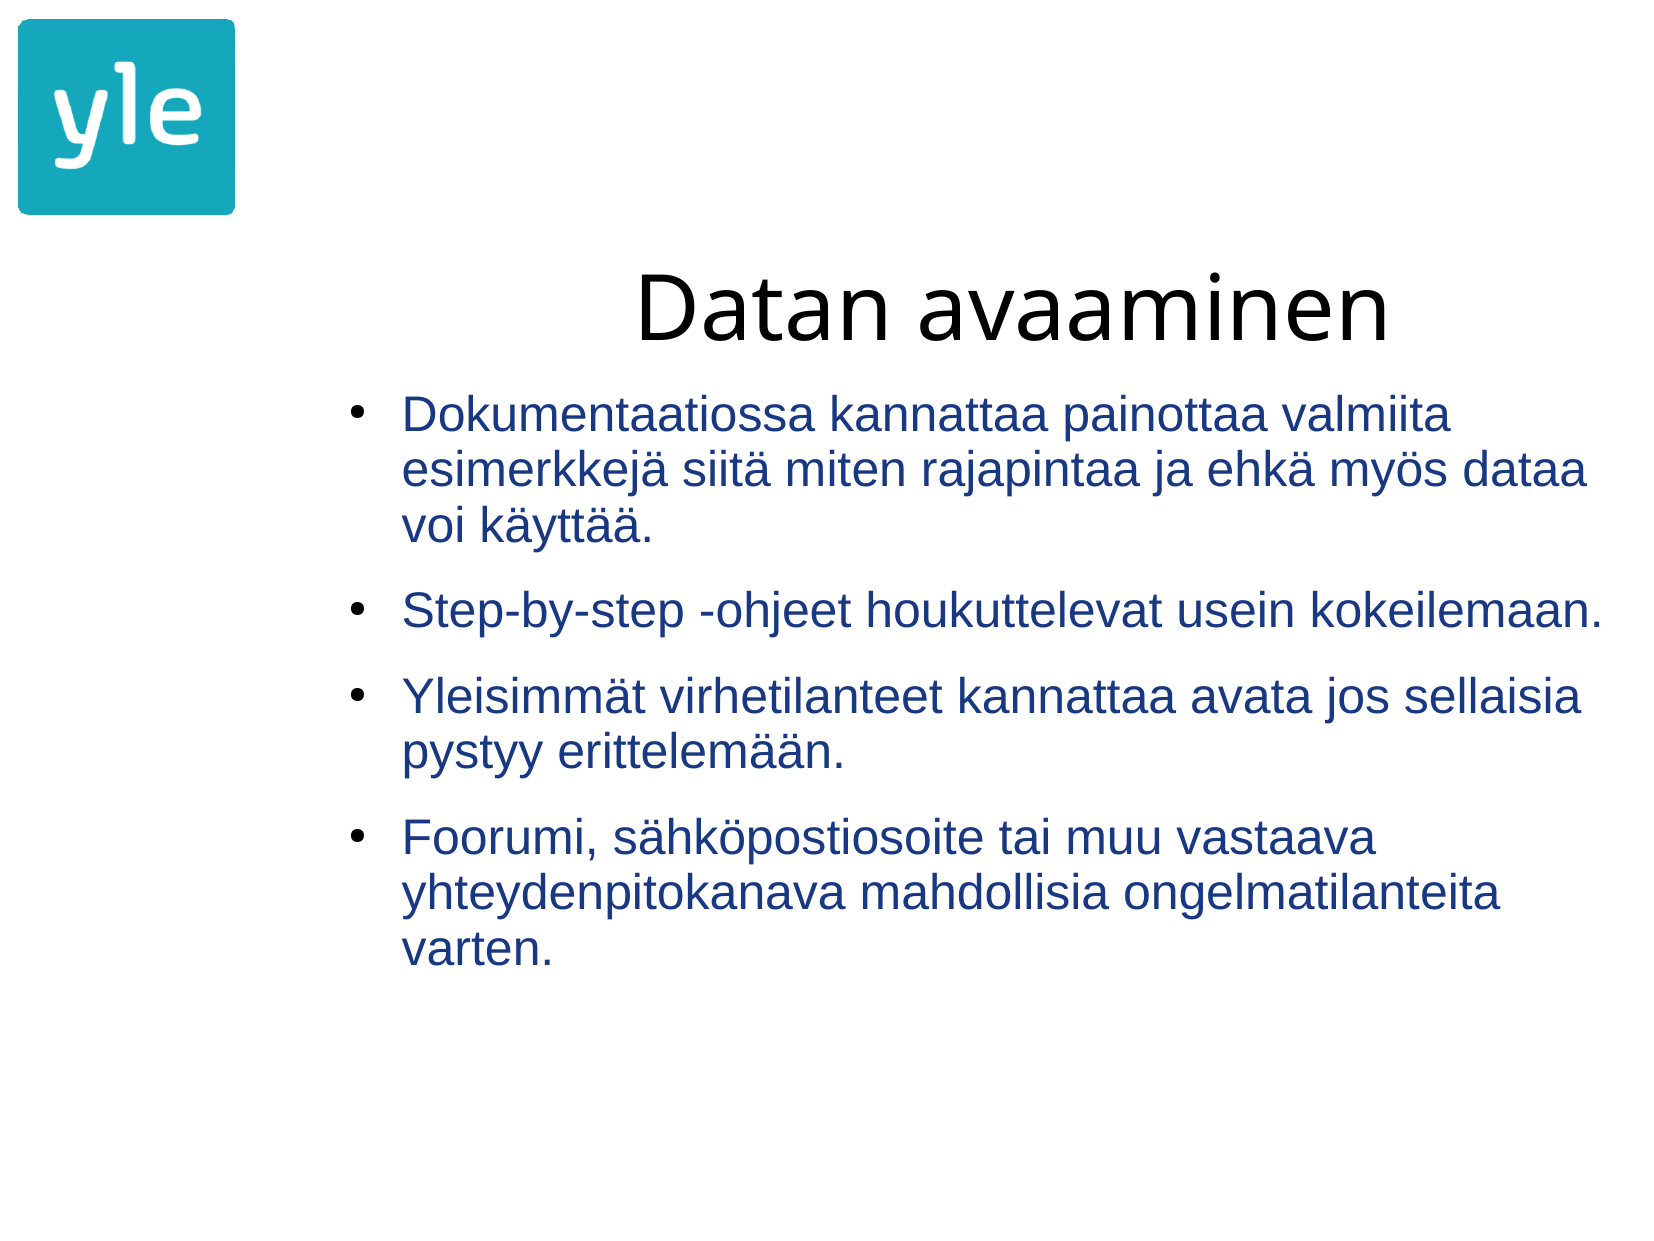

# Datan avaaminen
Dokumentaatiossa kannattaa painottaa valmiita esimerkkejä siitä miten rajapintaa ja ehkä myös dataa voi käyttää.
Step-by-step -ohjeet houkuttelevat usein kokeilemaan.
Yleisimmät virhetilanteet kannattaa avata jos sellaisia pystyy erittelemään.
Foorumi, sähköpostiosoite tai muu vastaava yhteydenpitokanava mahdollisia ongelmatilanteita varten.